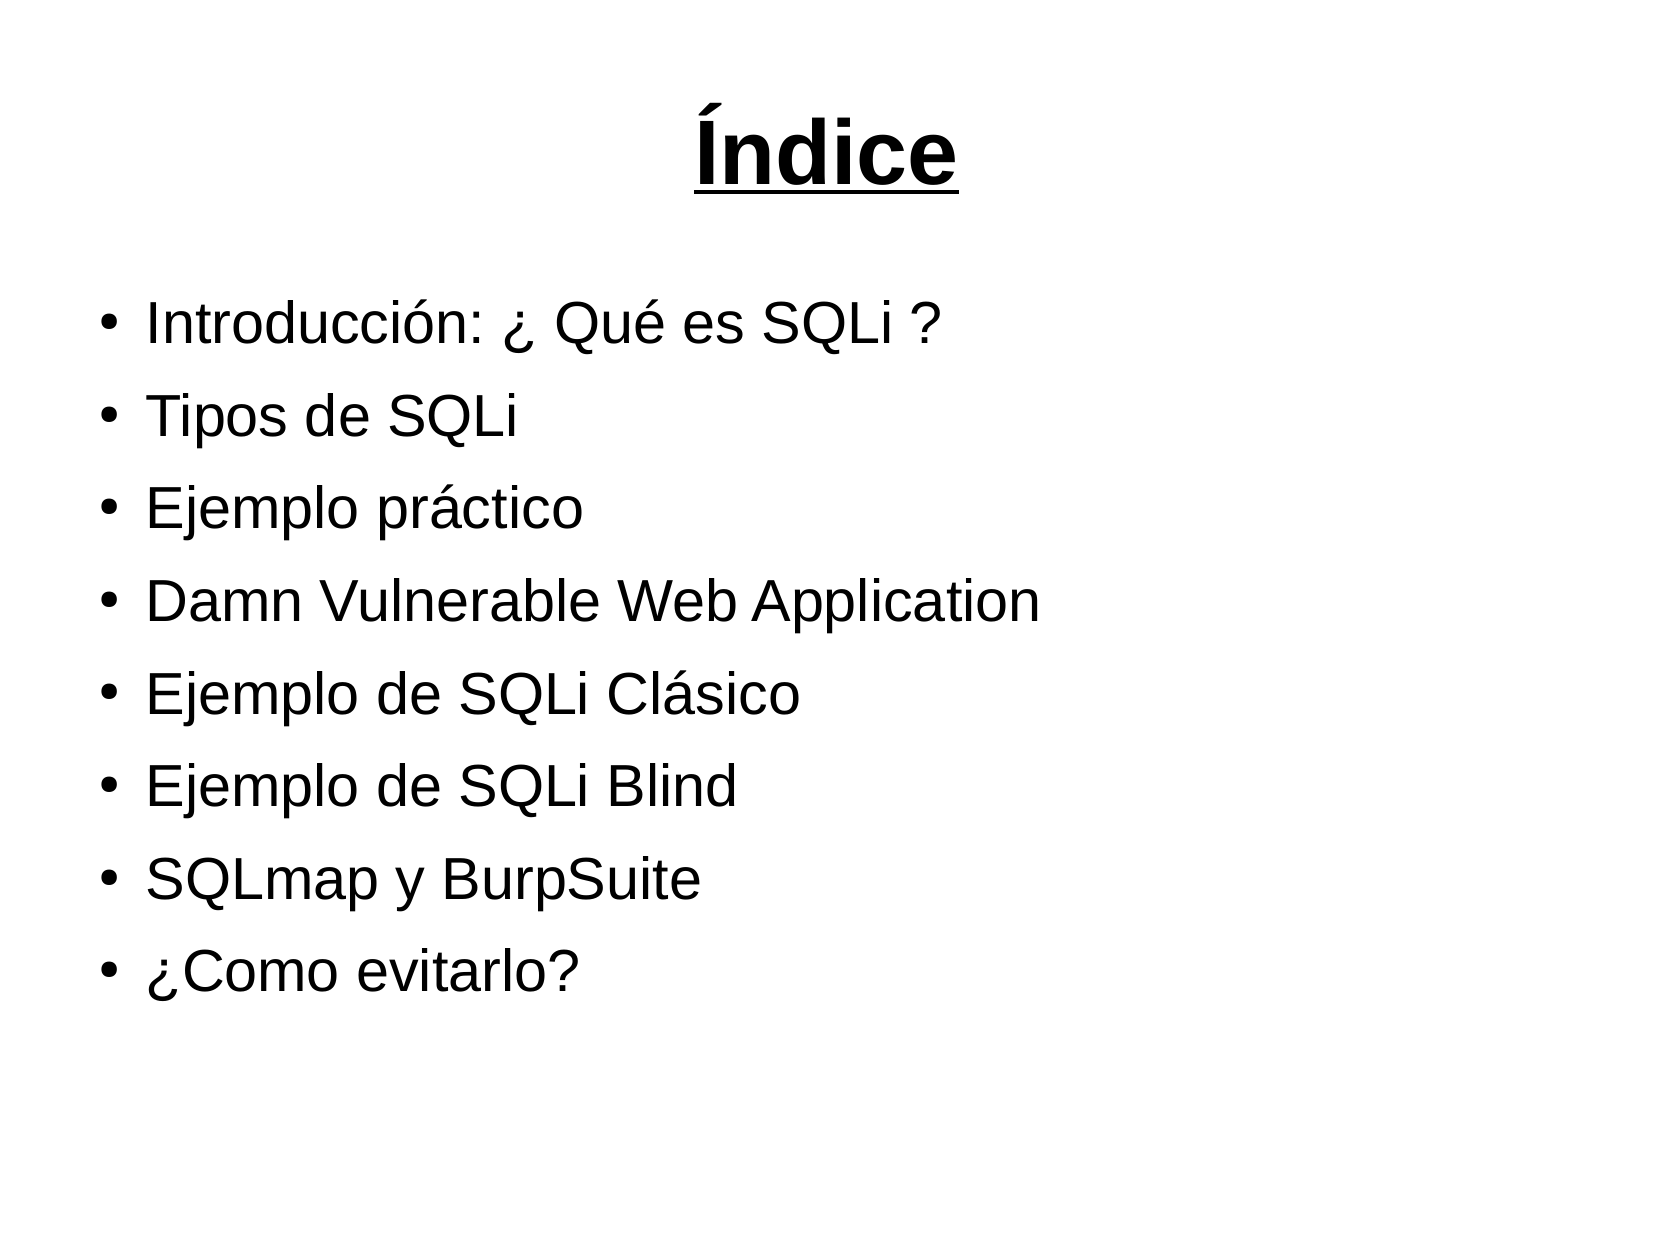

# Índice
Introducción: ¿ Qué es SQLi ?
Tipos de SQLi
Ejemplo práctico
Damn Vulnerable Web Application
Ejemplo de SQLi Clásico
Ejemplo de SQLi Blind
SQLmap y BurpSuite
¿Como evitarlo?